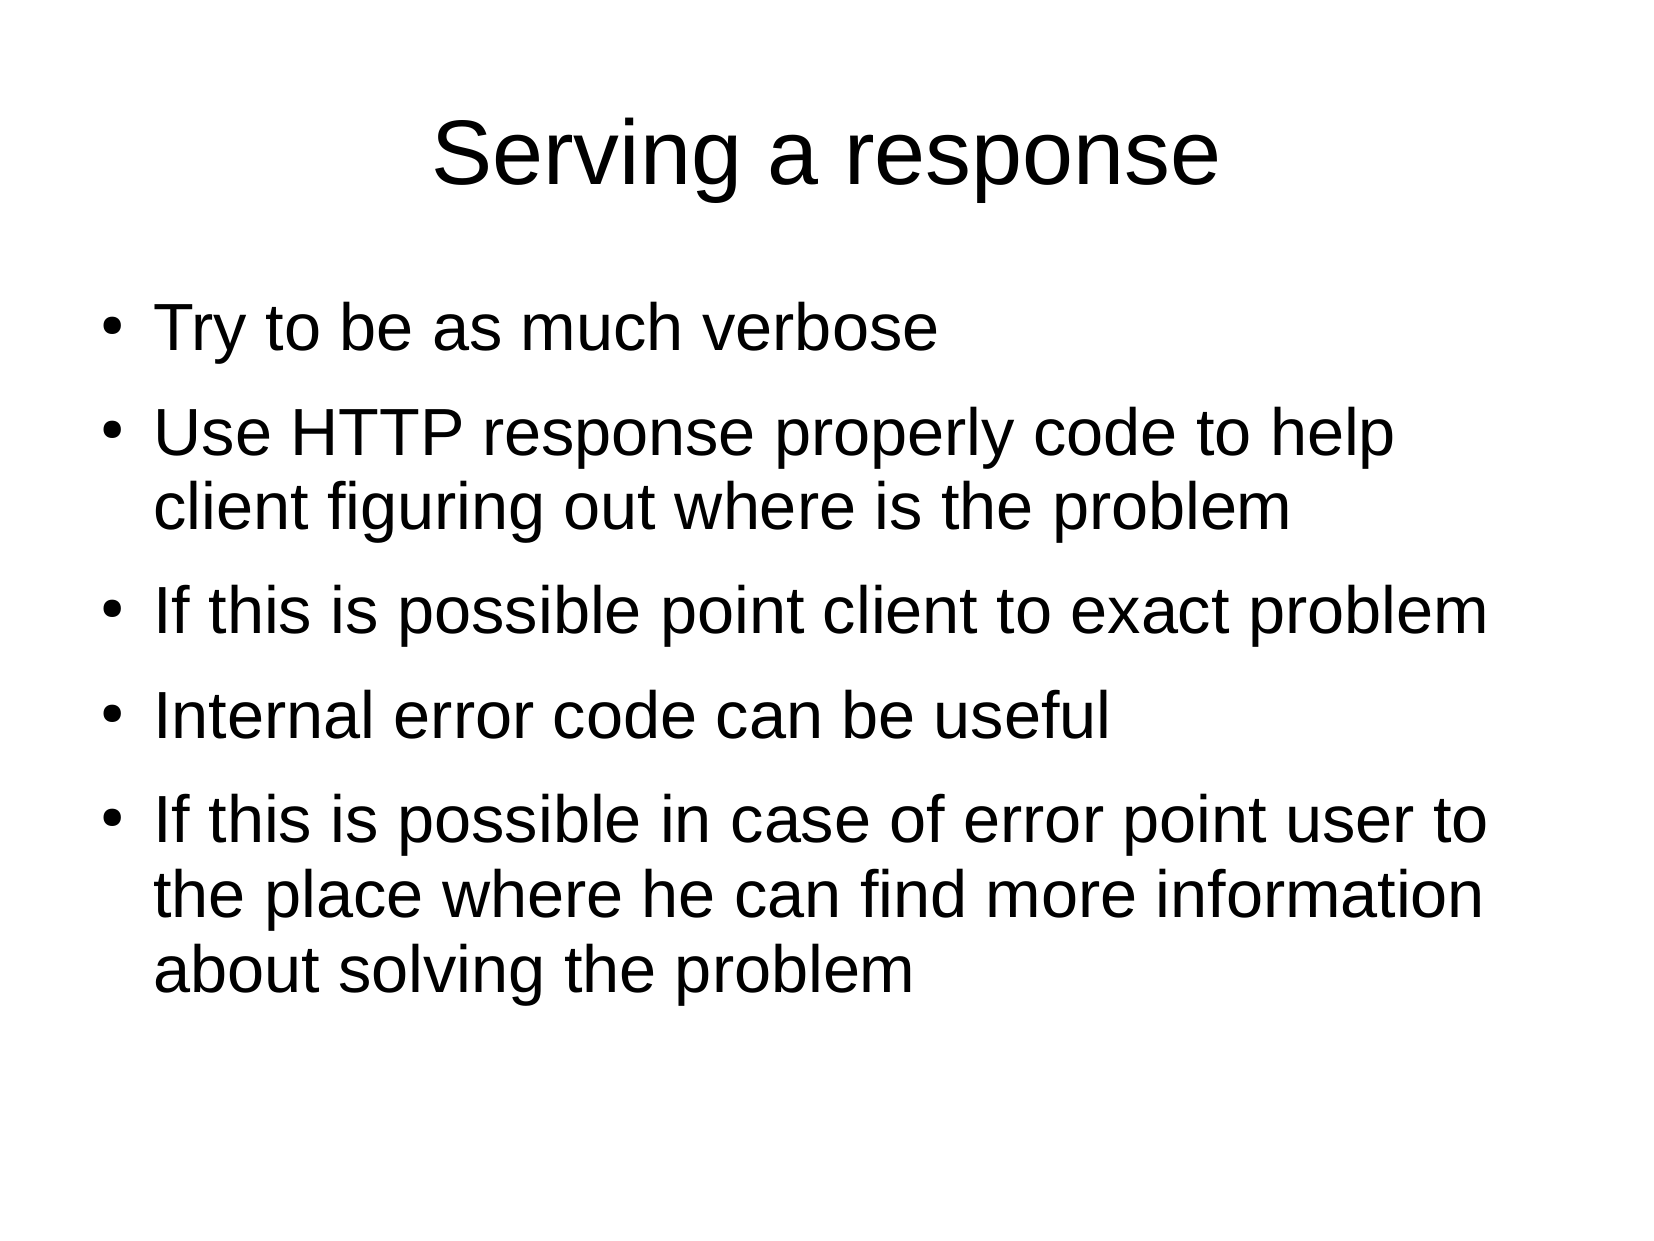

# Serving a response
Try to be as much verbose
Use HTTP response properly code to help client figuring out where is the problem
If this is possible point client to exact problem
Internal error code can be useful
If this is possible in case of error point user to the place where he can find more information about solving the problem